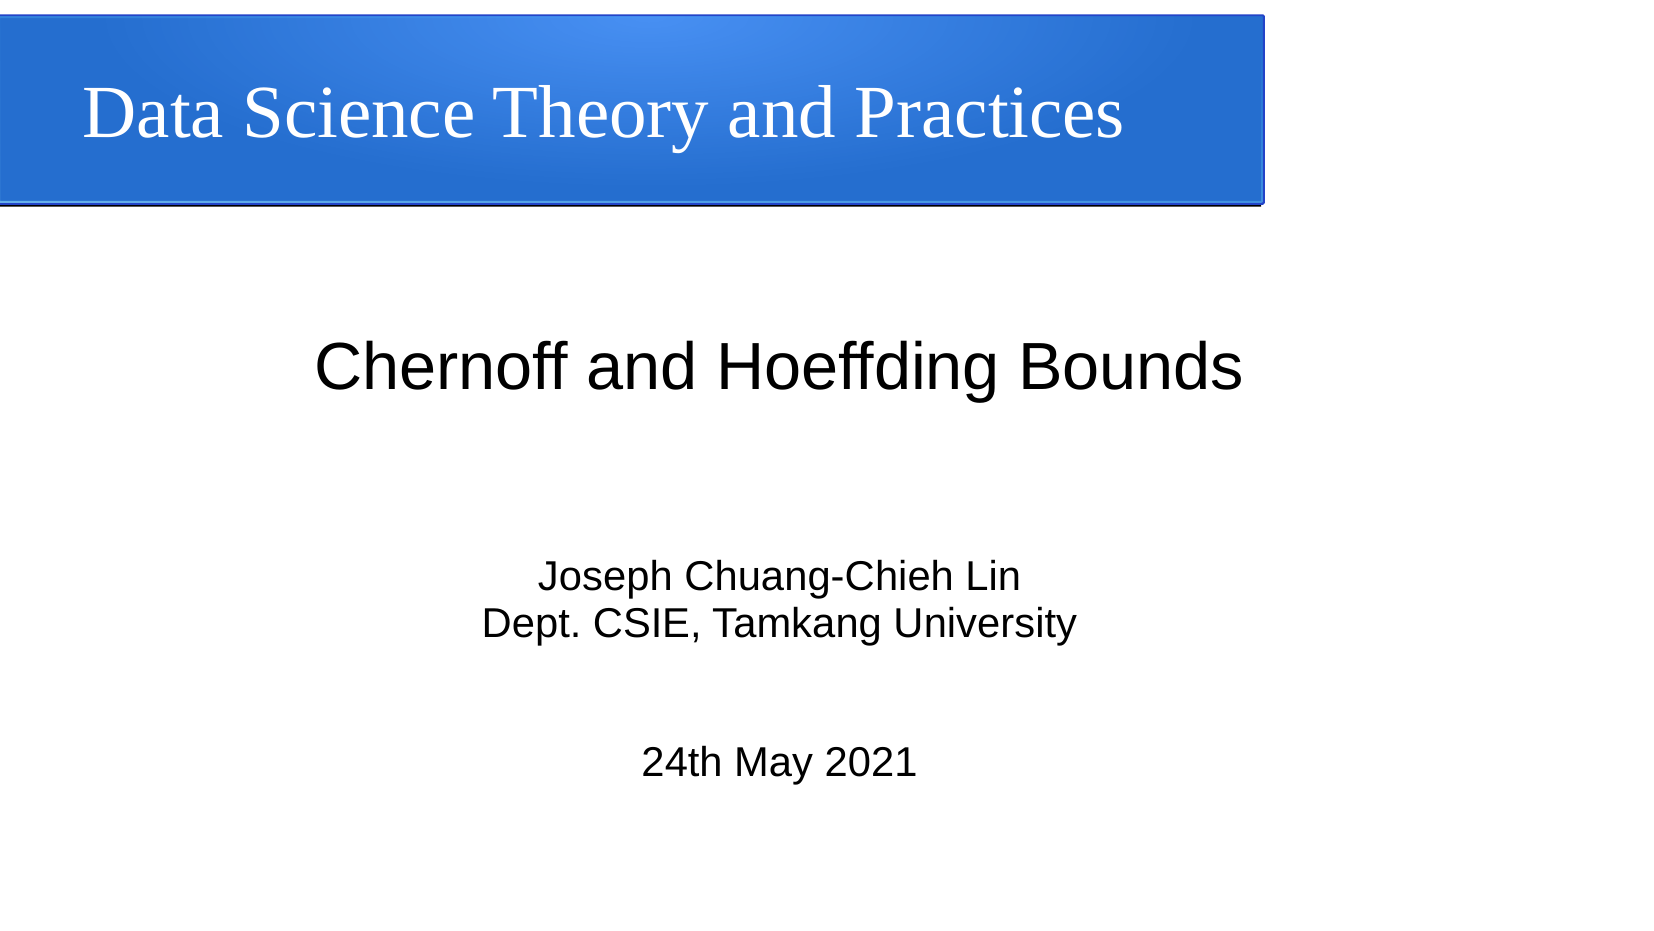

# Data Science Theory and Practices
Chernoff and Hoeffding Bounds
Joseph Chuang-Chieh Lin
Dept. CSIE, Tamkang University
24th May 2021